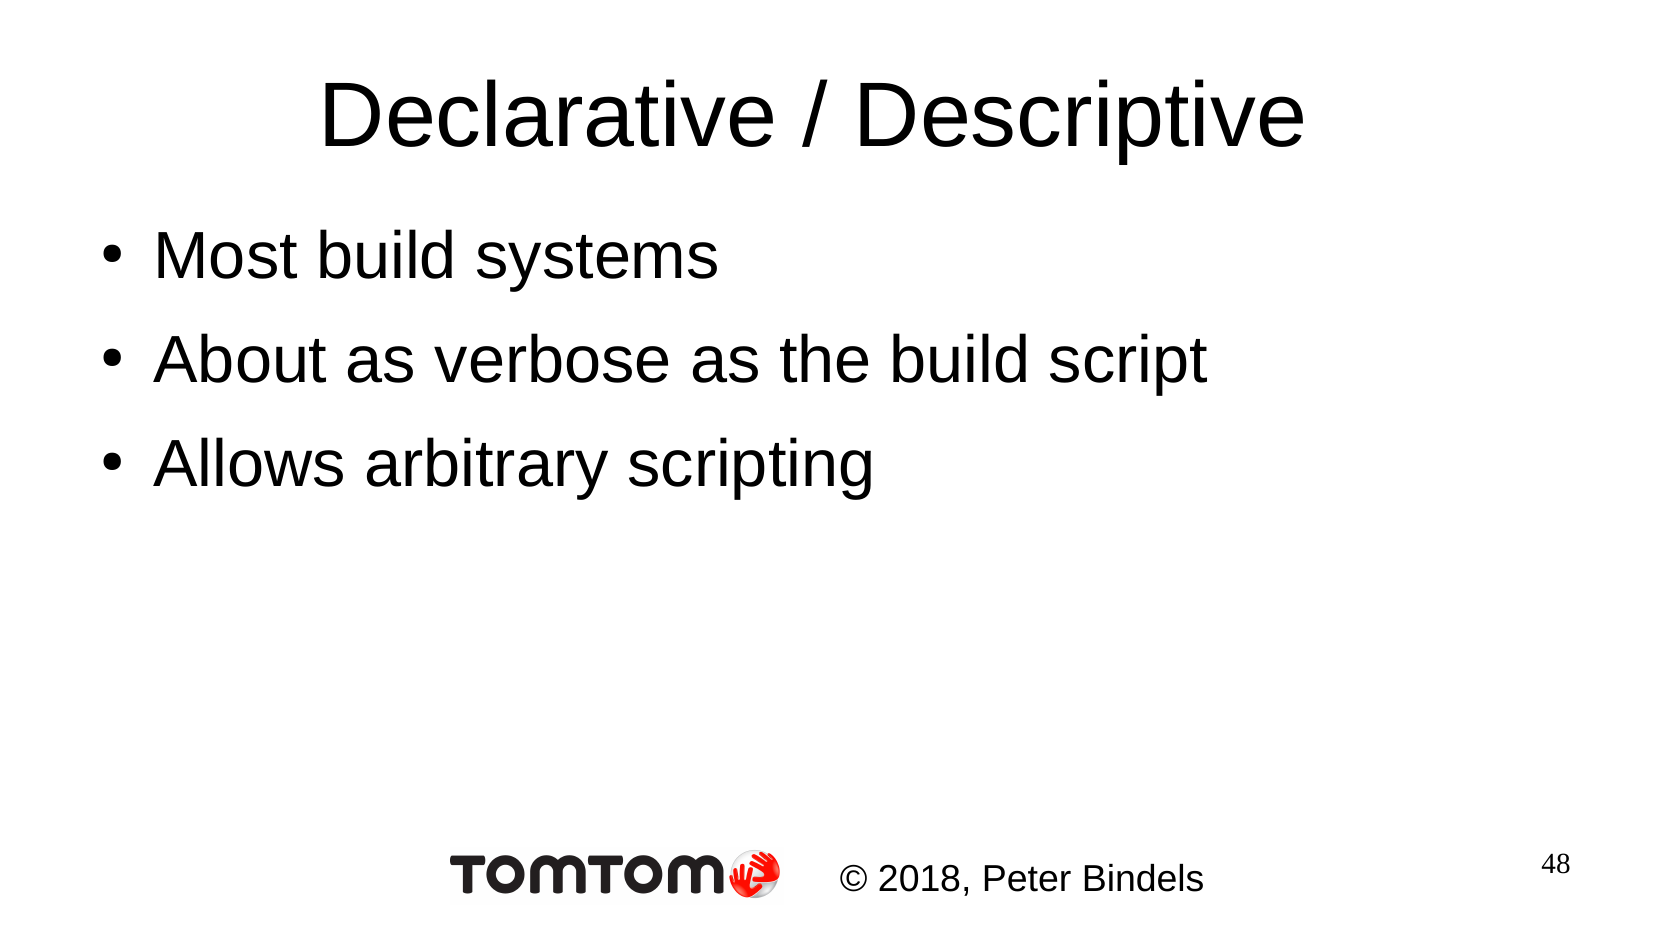

# Declarative / Descriptive
Most build systems
About as verbose as the build script
Allows arbitrary scripting
48